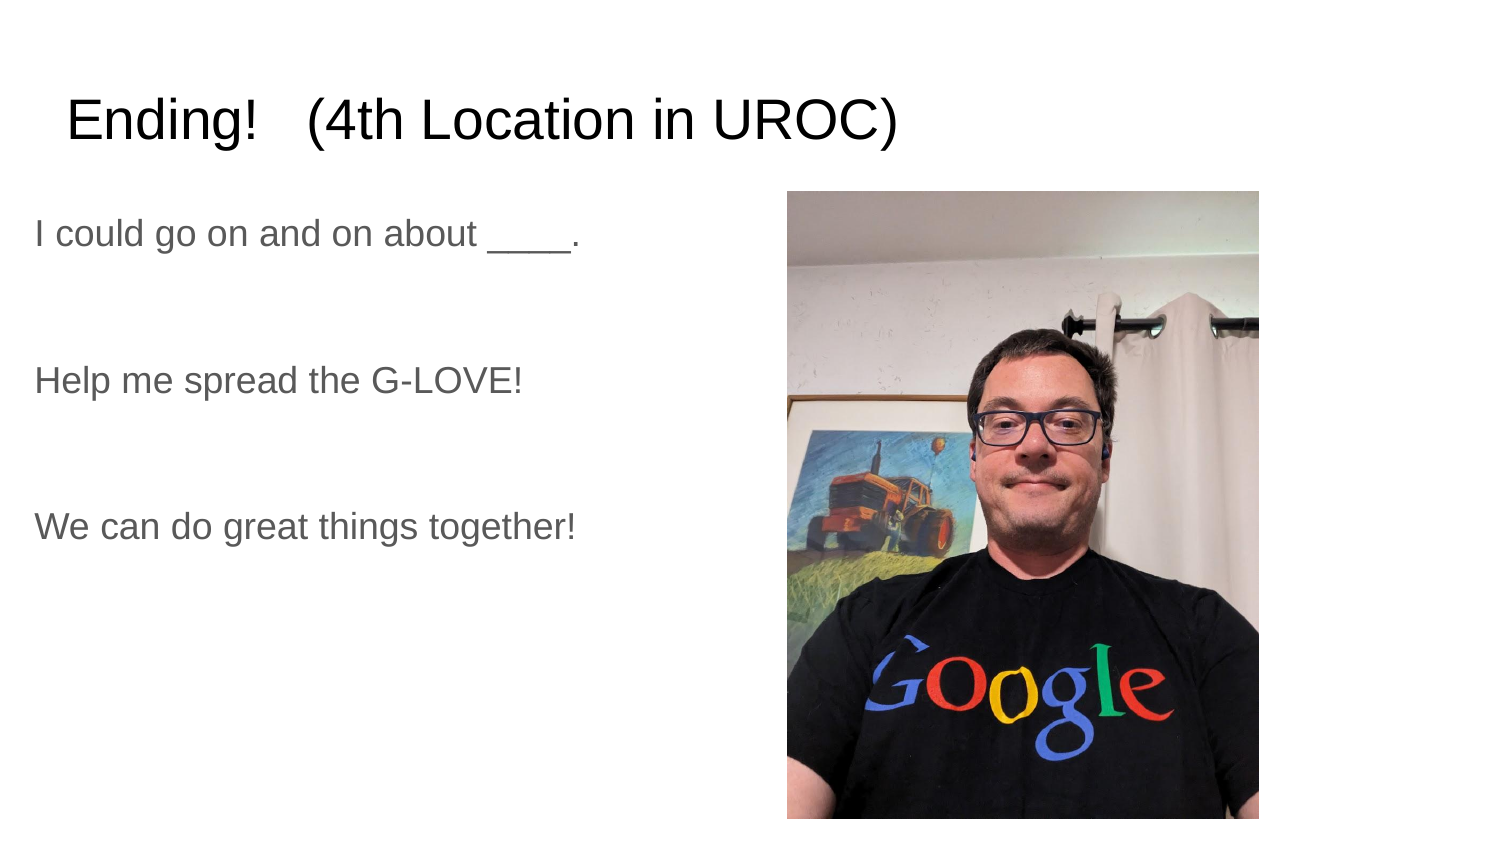

Ending! (4th Location in UROC)
I could go on and on about ____.
Help me spread the G-LOVE!
We can do great things together!